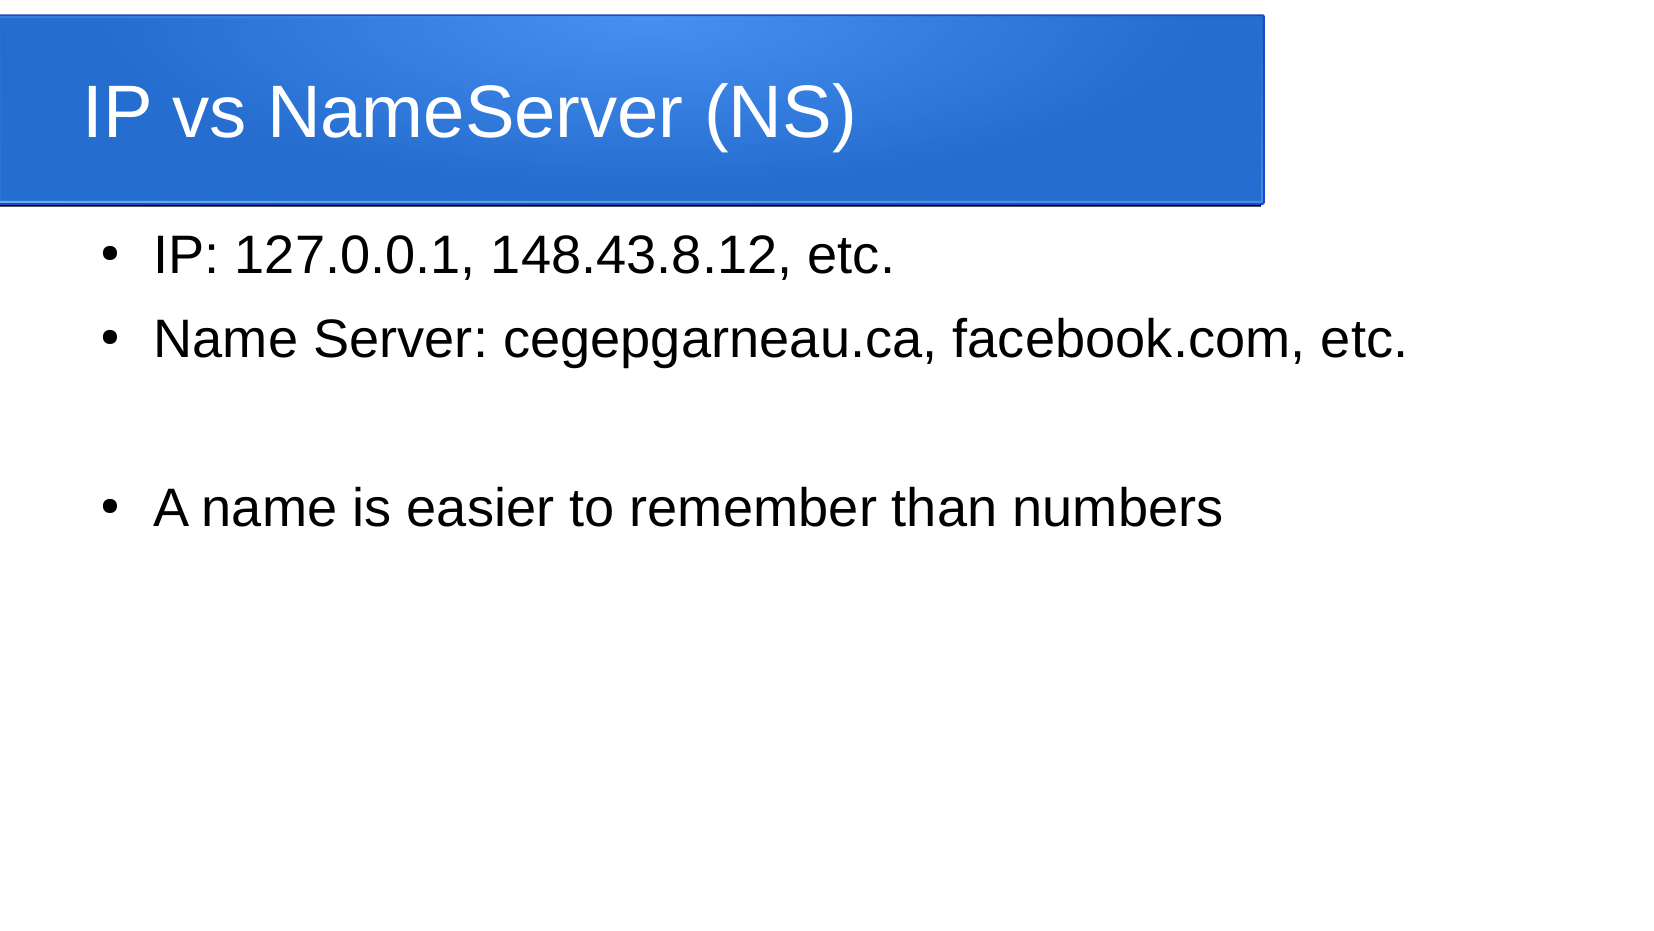

# IP vs NameServer (NS)
IP: 127.0.0.1, 148.43.8.12, etc.
Name Server: cegepgarneau.ca, facebook.com, etc.
A name is easier to remember than numbers